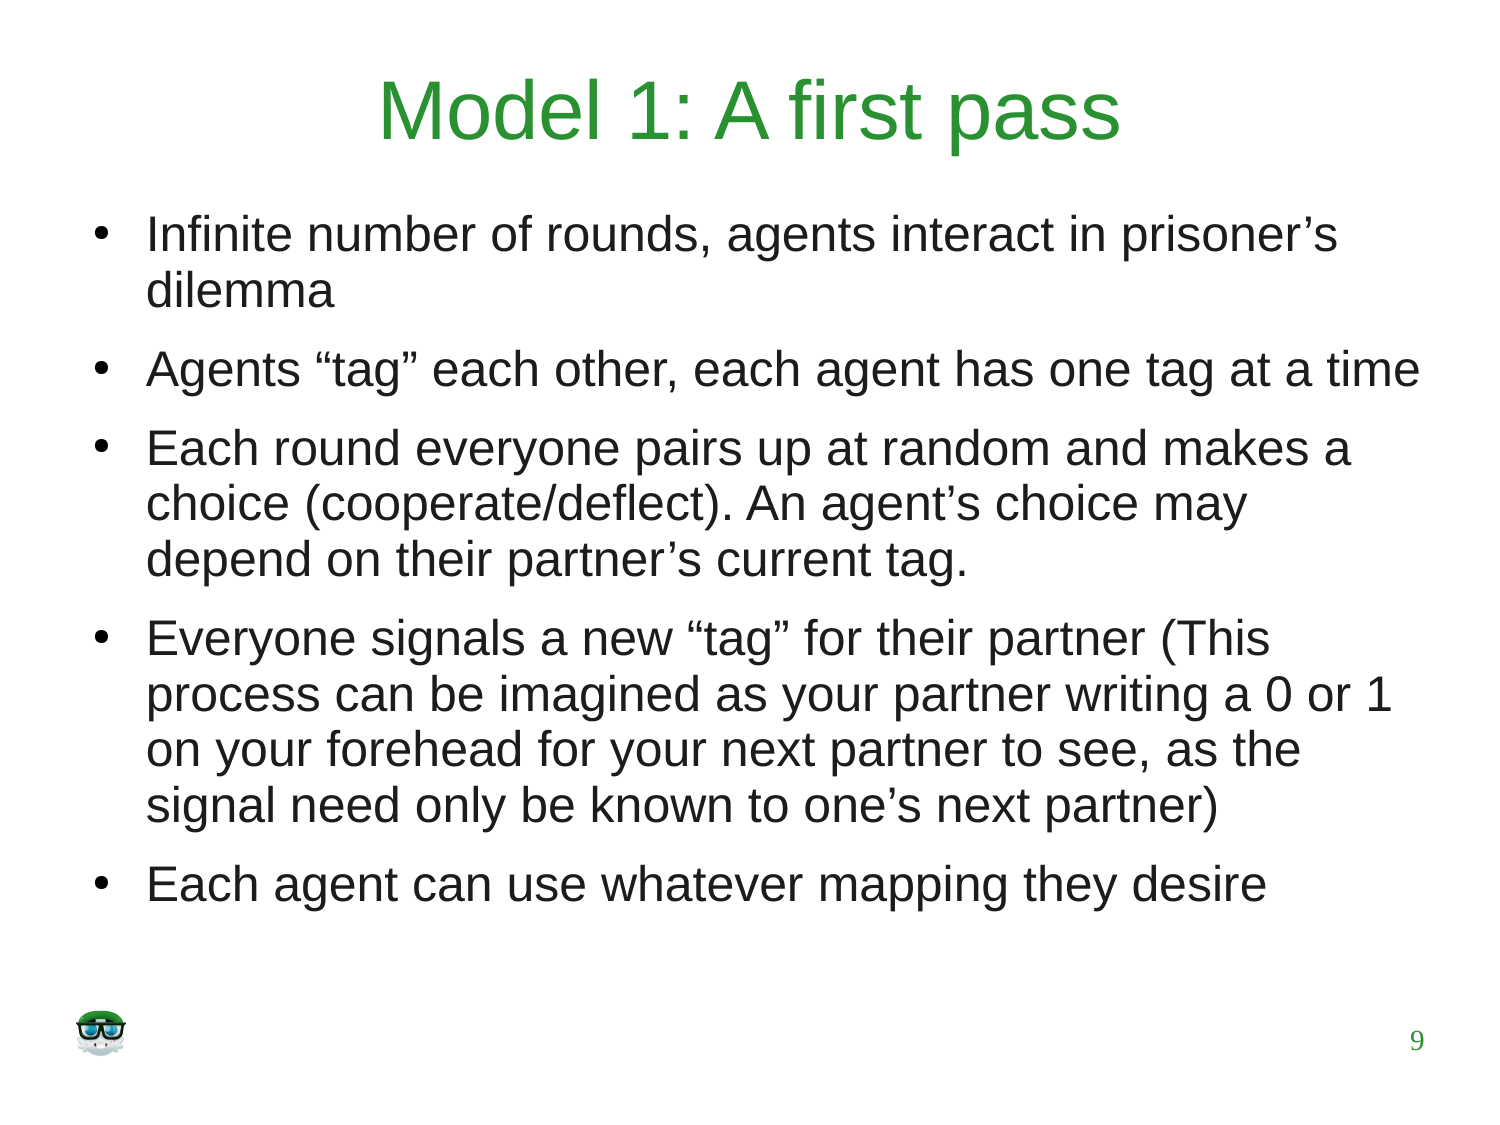

# Model 1: A first pass
Infinite number of rounds, agents interact in prisoner’s dilemma
Agents “tag” each other, each agent has one tag at a time
Each round everyone pairs up at random and makes a choice (cooperate/deflect). An agent’s choice may depend on their partner’s current tag.
Everyone signals a new “tag” for their partner (This process can be imagined as your partner writing a 0 or 1 on your forehead for your next partner to see, as the signal need only be known to one’s next partner)
Each agent can use whatever mapping they desire
9